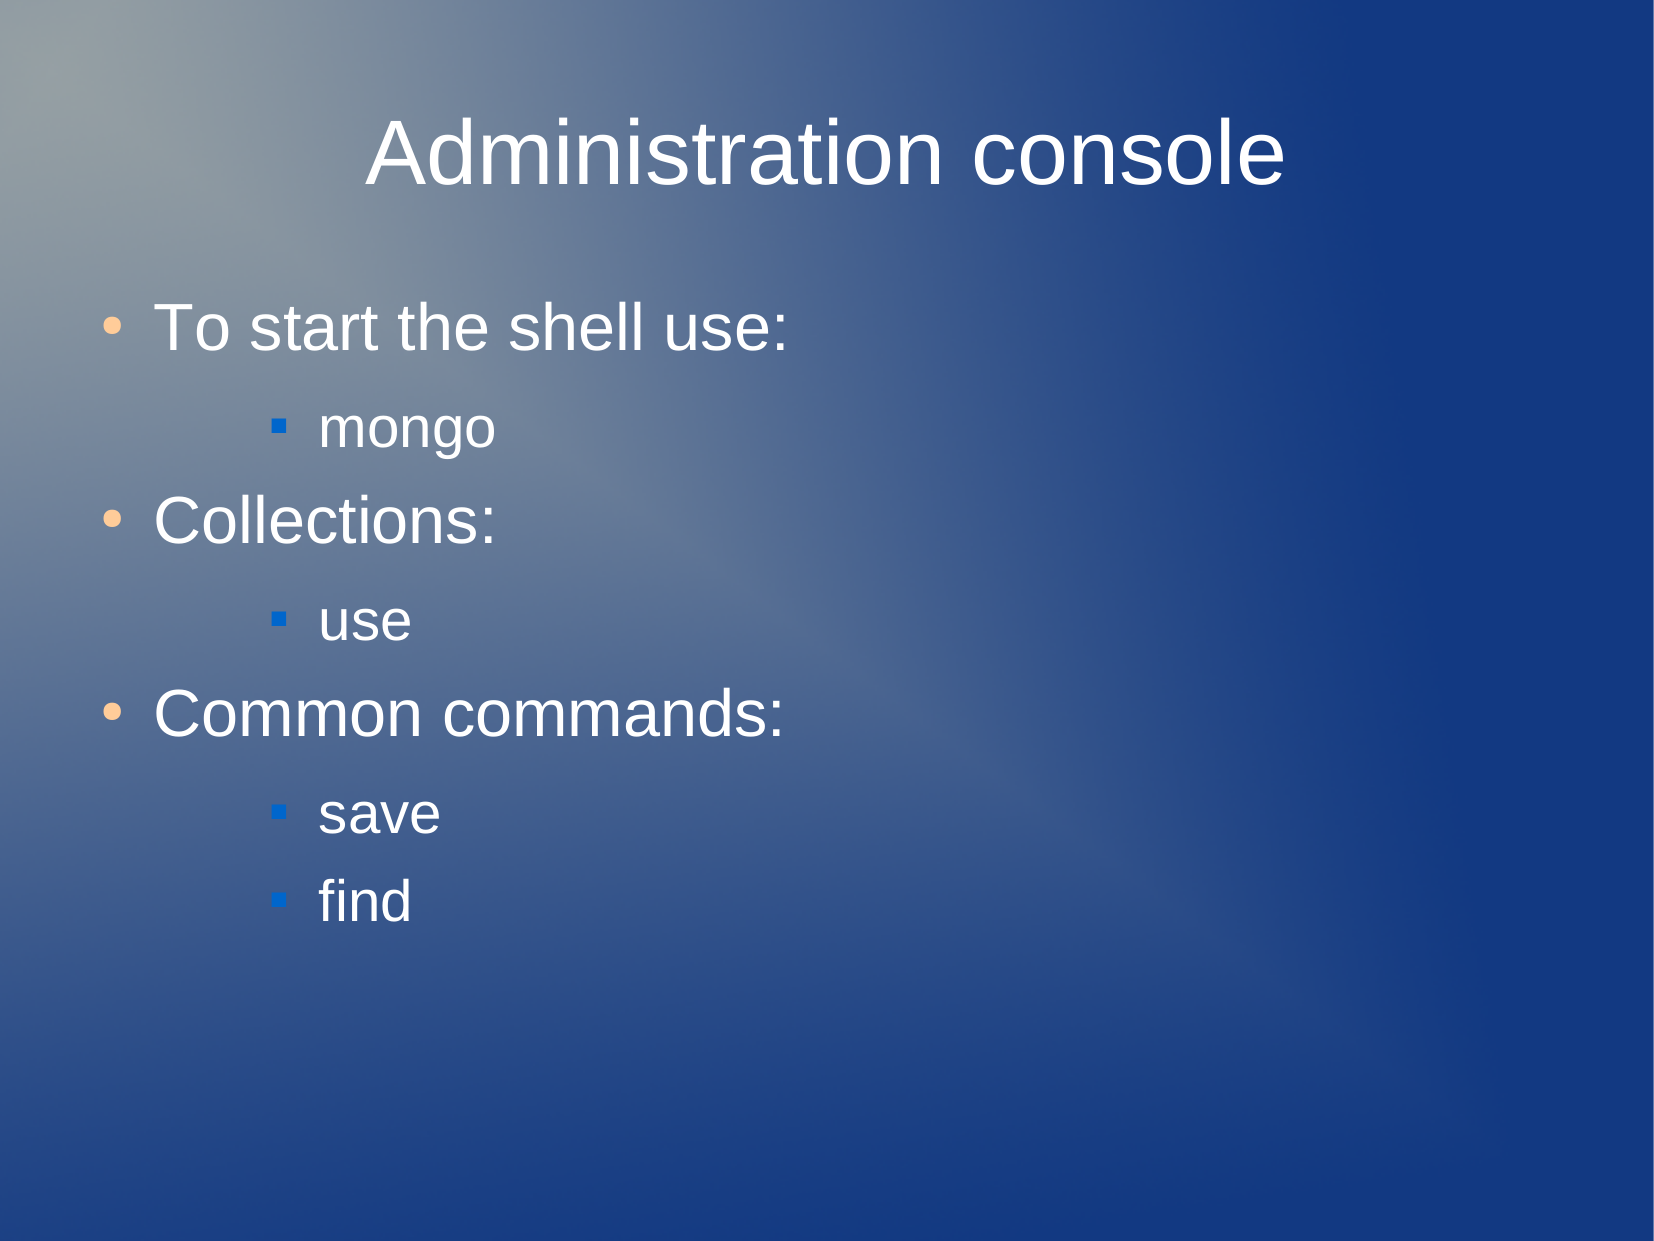

# Administration console
To start the shell use:
mongo
Collections:
use
Common commands:
save
find